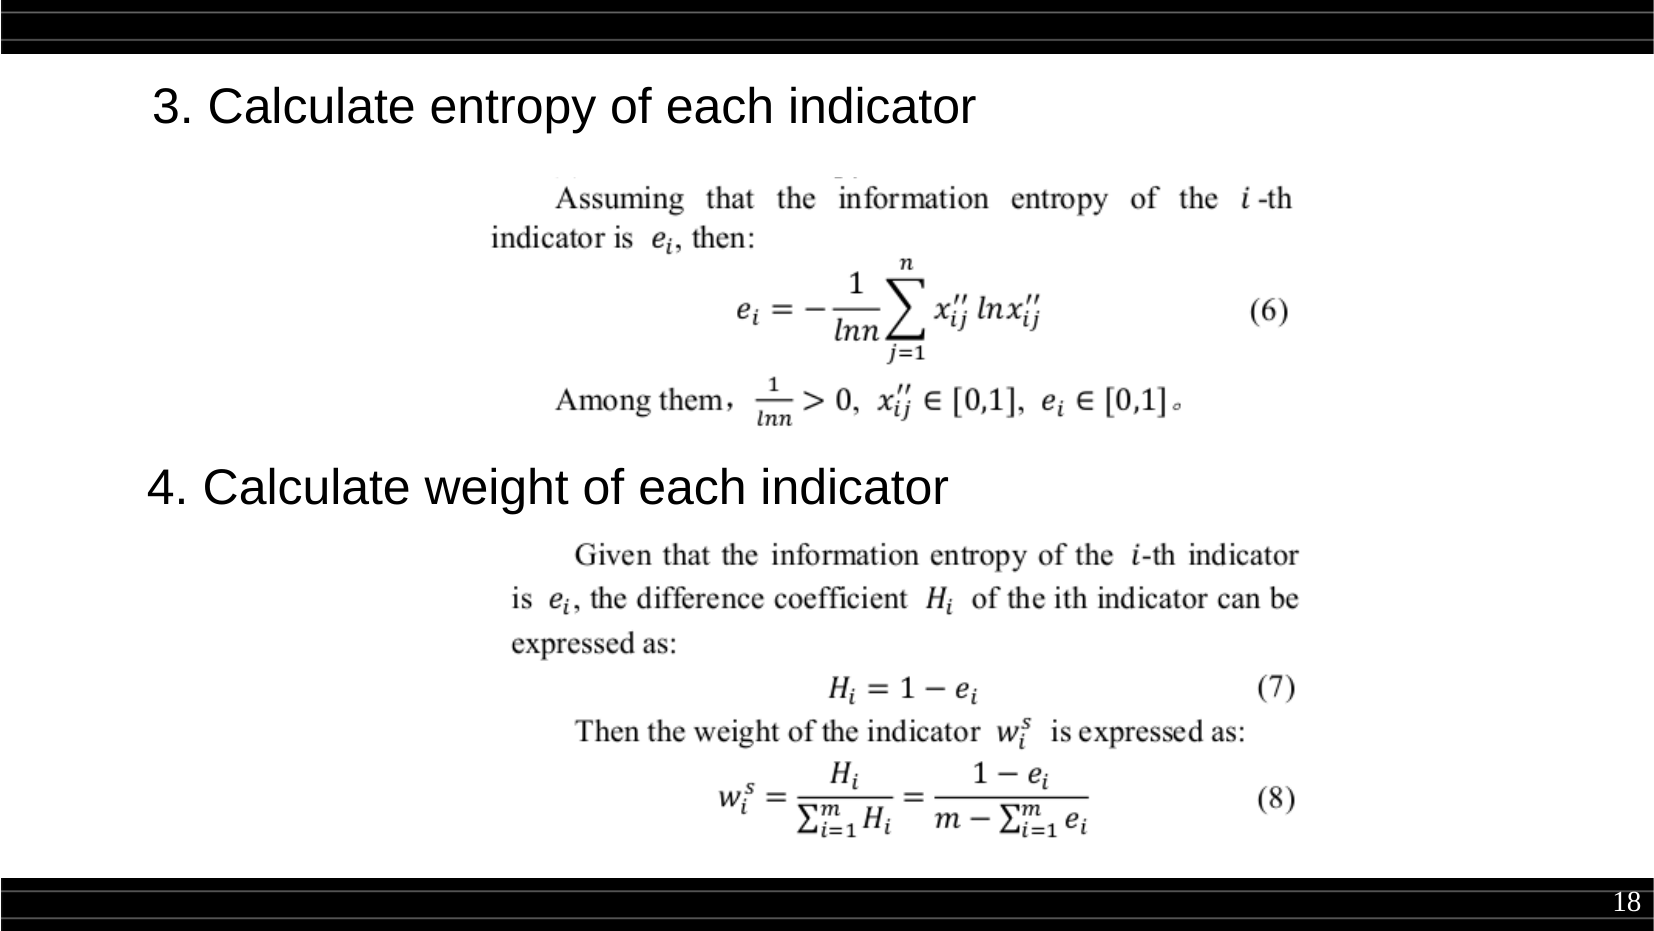

Calculate entropy of each indicator
 Calculate weight of each indicator